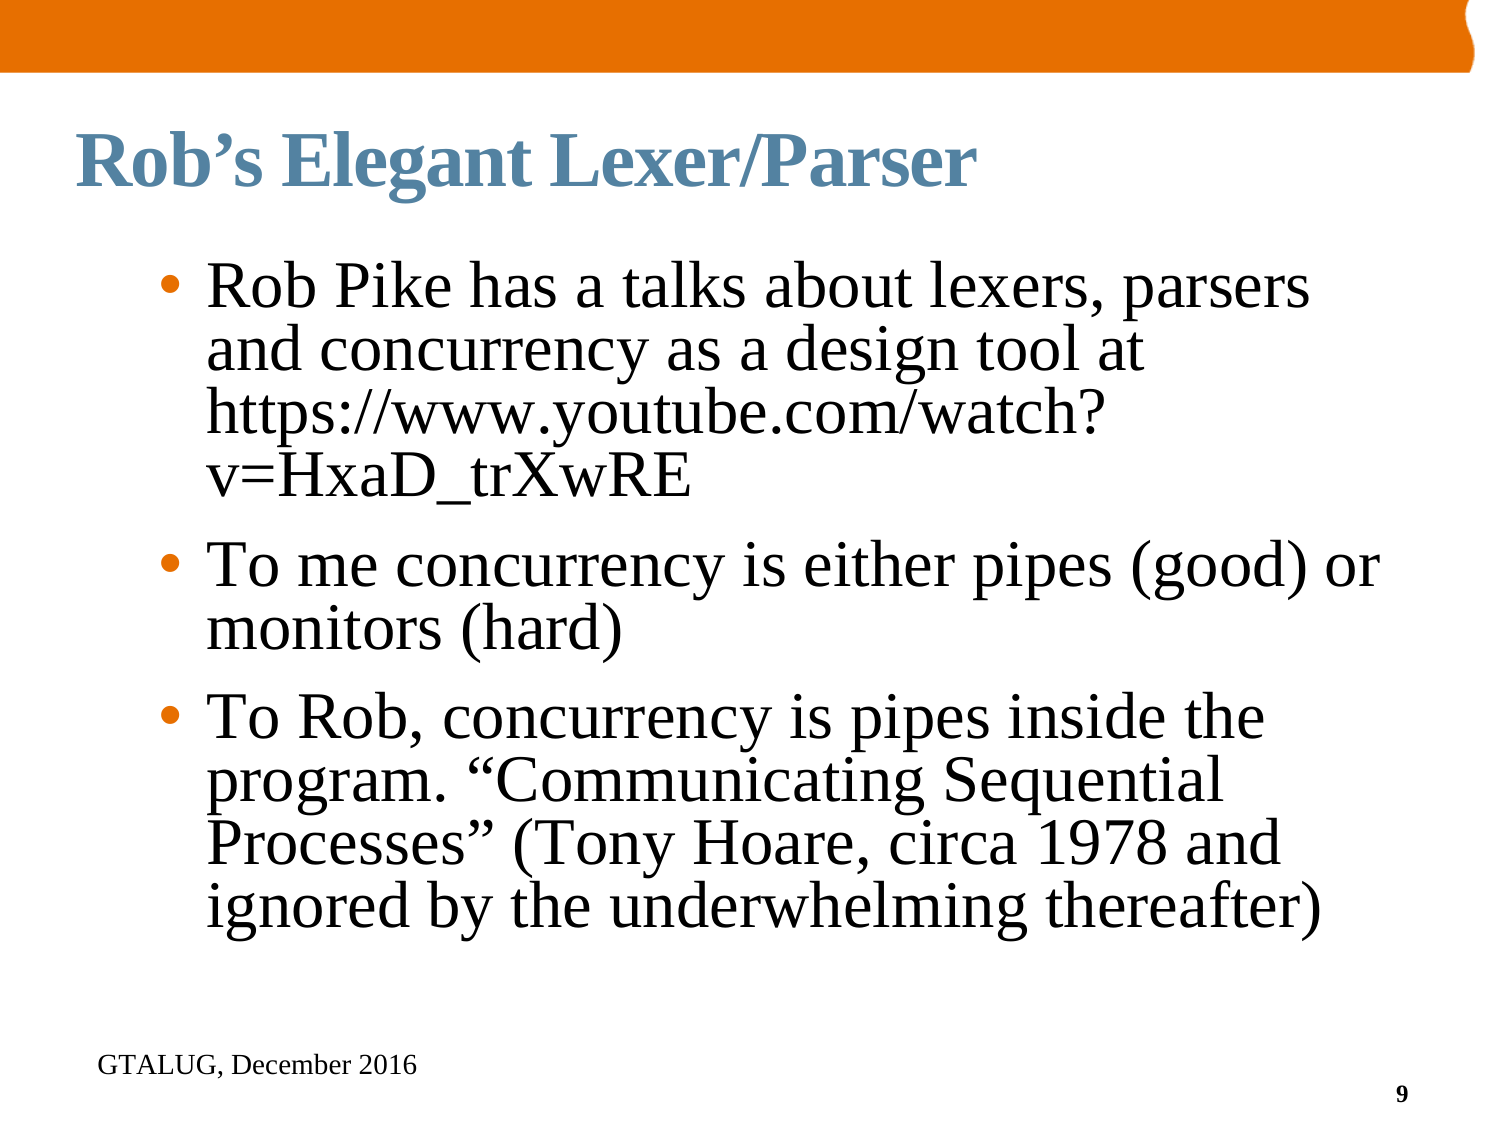

# Rob’s Elegant Lexer/Parser
Rob Pike has a talks about lexers, parsers and concurrency as a design tool at https://www.youtube.com/watch?v=HxaD_trXwRE
To me concurrency is either pipes (good) or monitors (hard)
To Rob, concurrency is pipes inside the program. “Communicating Sequential Processes” (Tony Hoare, circa 1978 and ignored by the underwhelming thereafter)